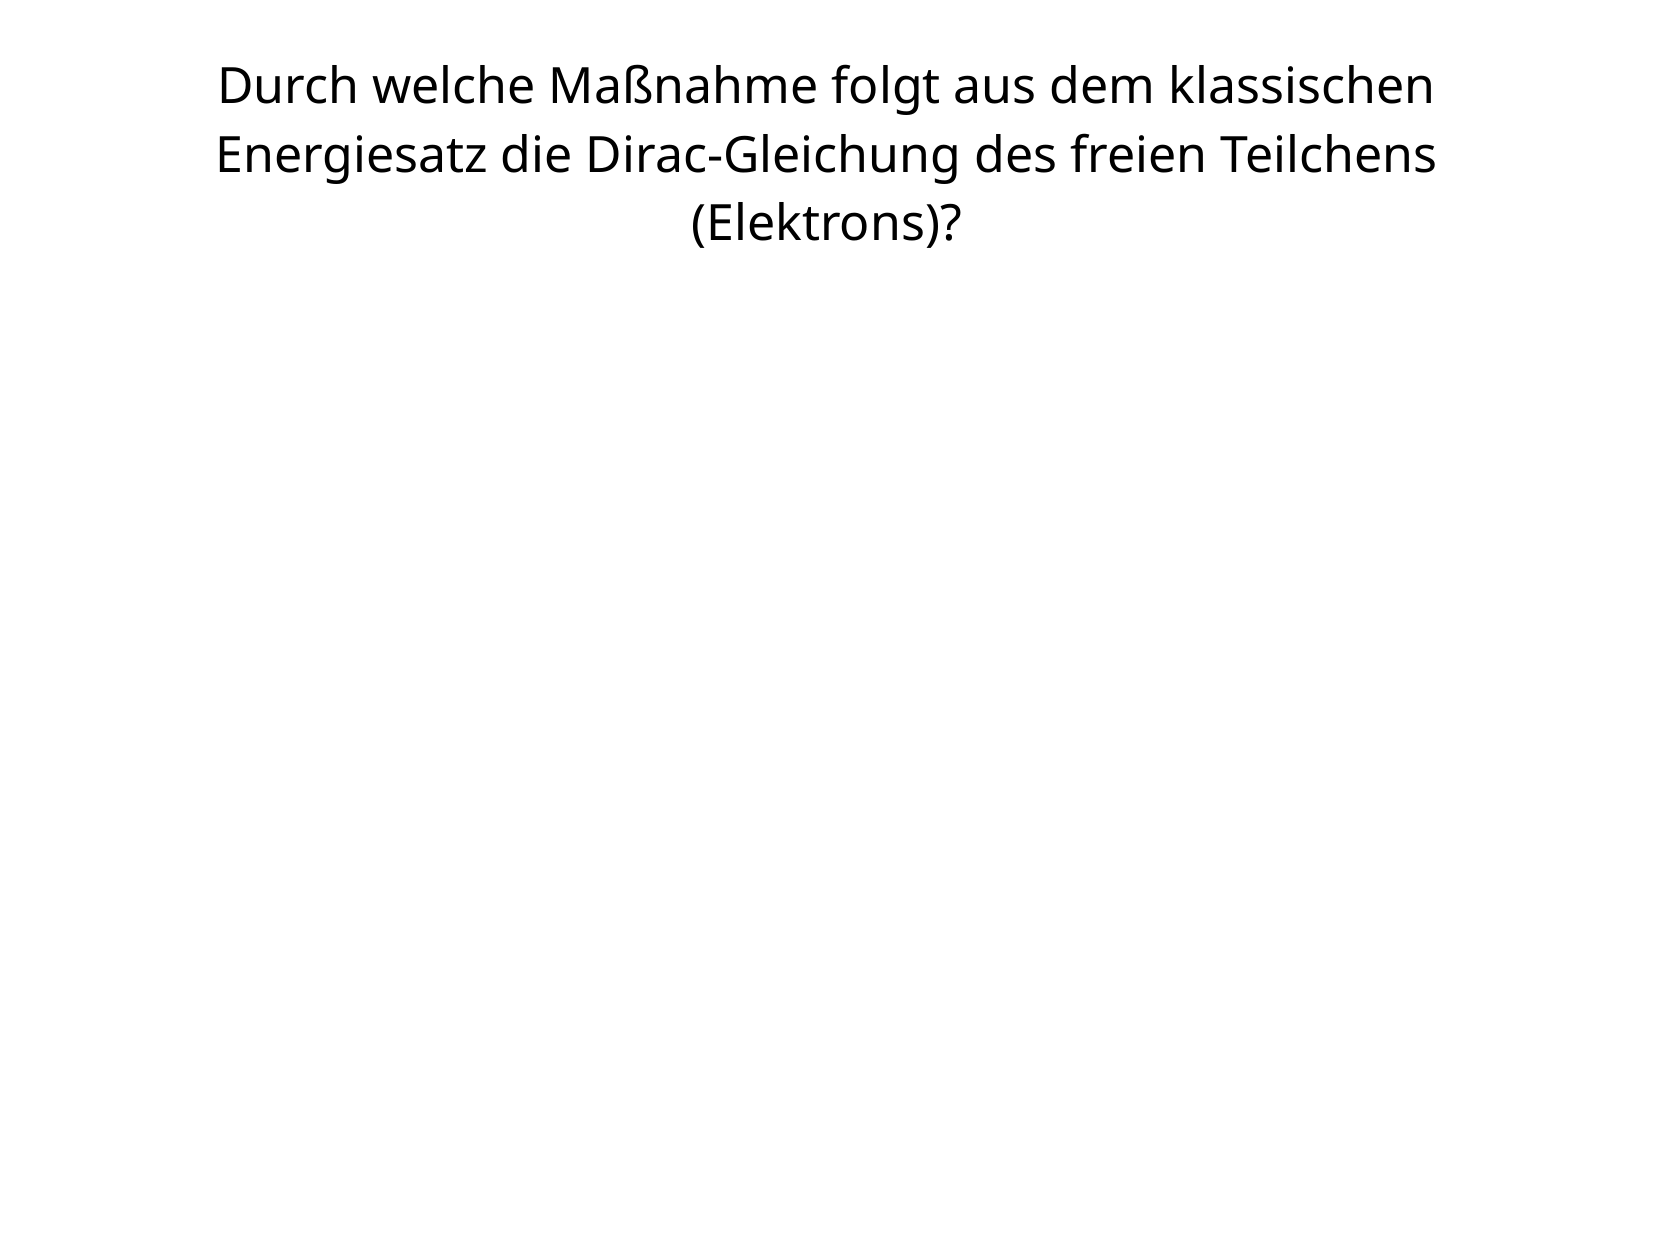

# Durch welche Maßnahme folgt aus dem klassischen Energiesatz die Dirac-Gleichung des freien Teilchens (Elektrons)?